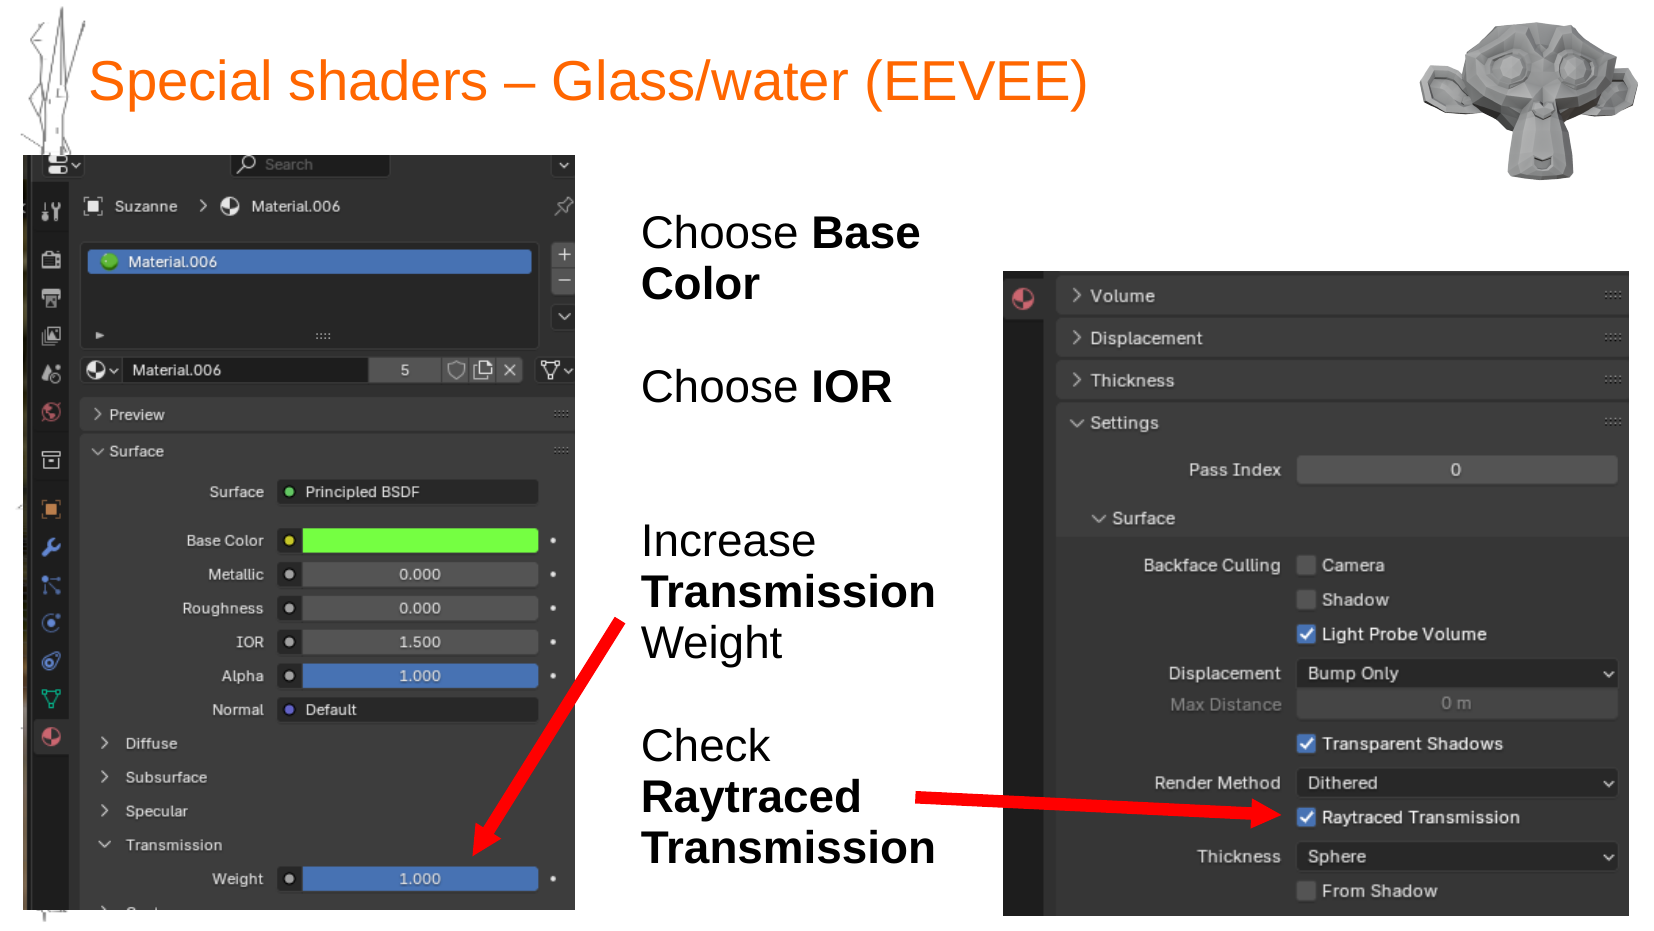

# Special shaders – Glass/water (EEVEE)
Choose Base Color
Choose IOR
Increase Transmission Weight
Check Raytraced Transmission
8